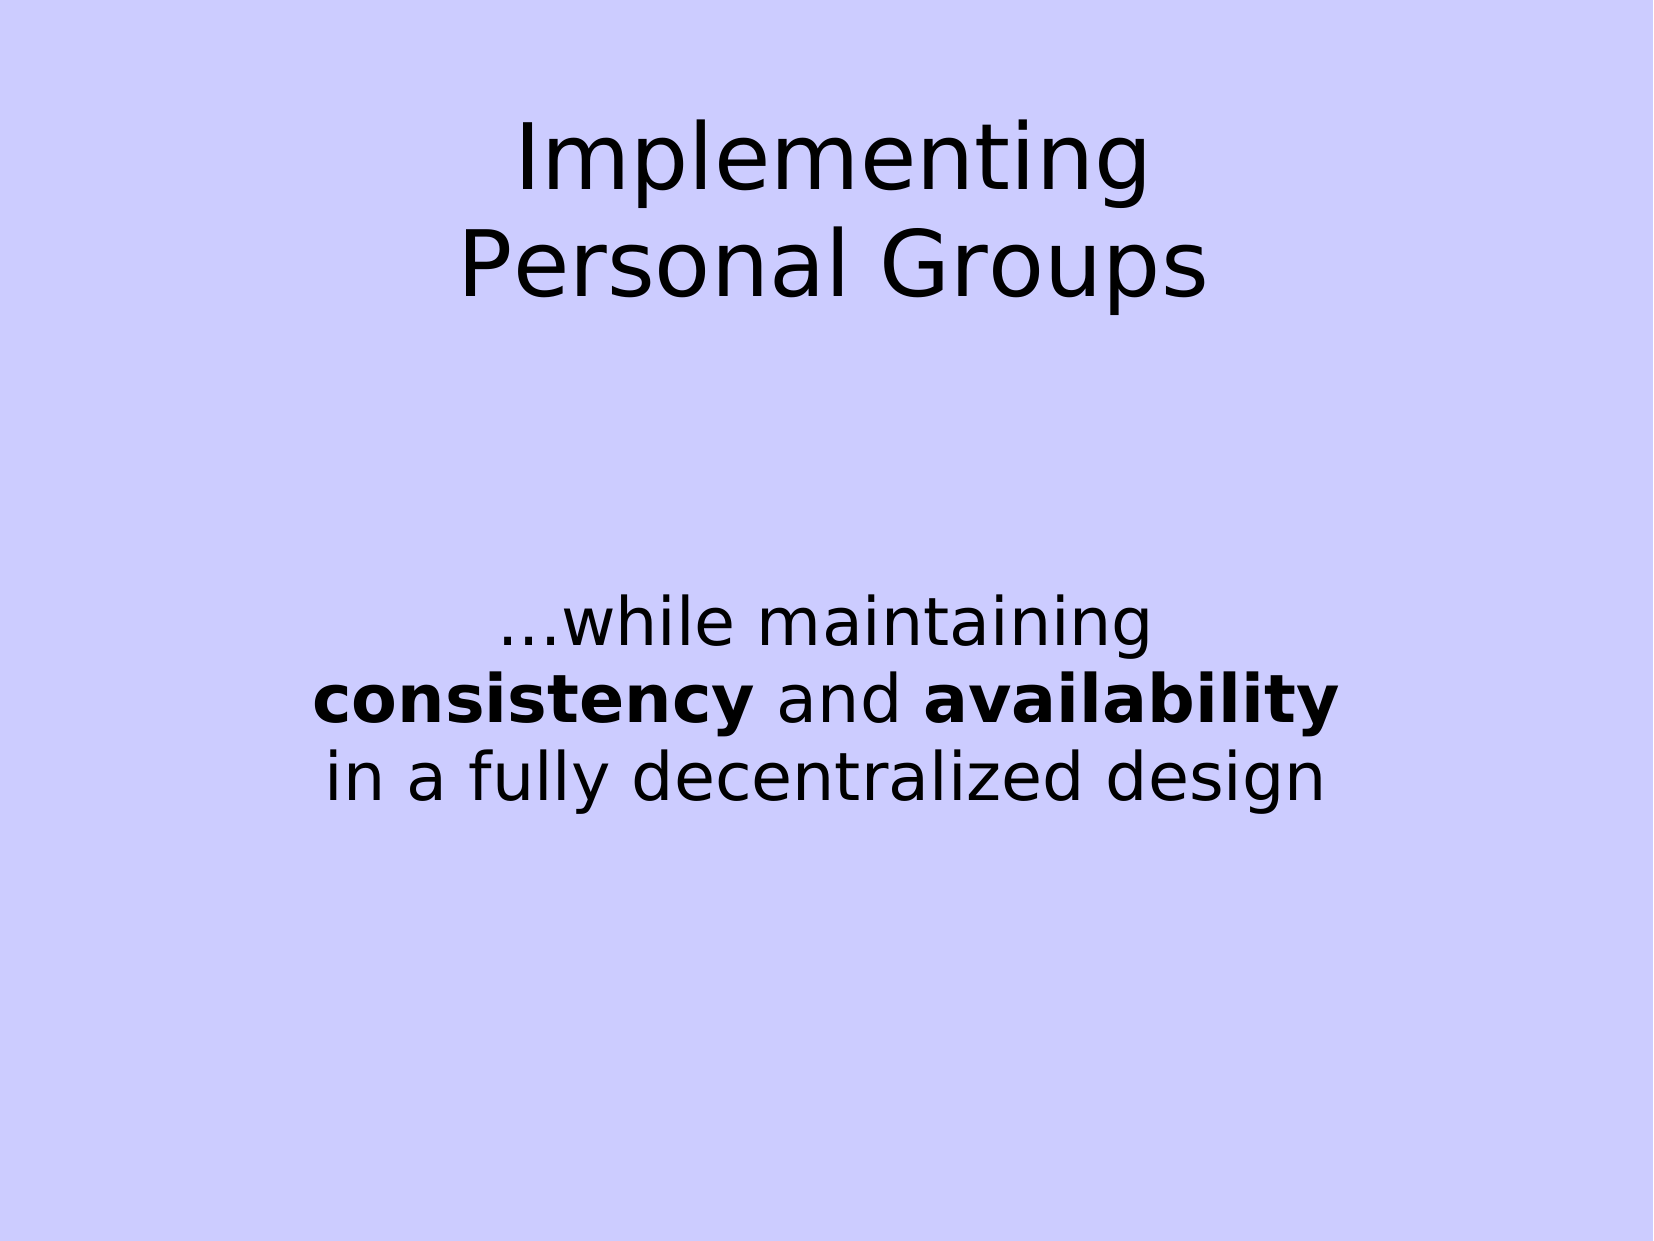

# Implementing Personal Groups
...while maintaining
consistency and availability
in a fully decentralized design